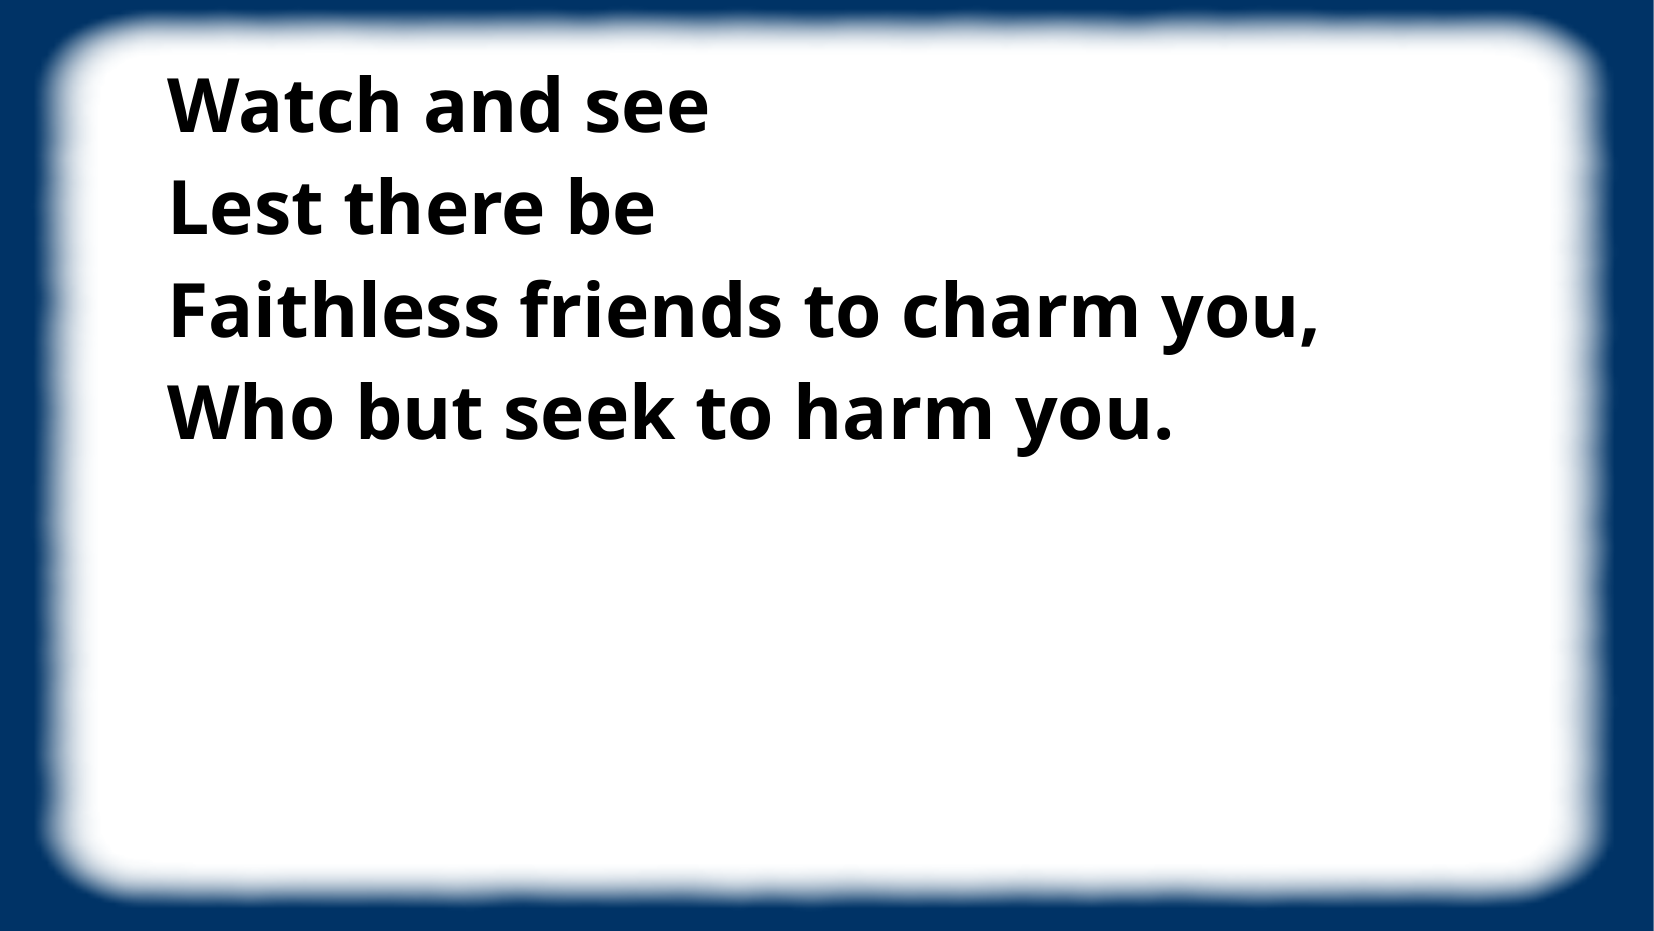

Watch and see
 Lest there be
 Faithless friends to charm you,
 Who but seek to harm you.